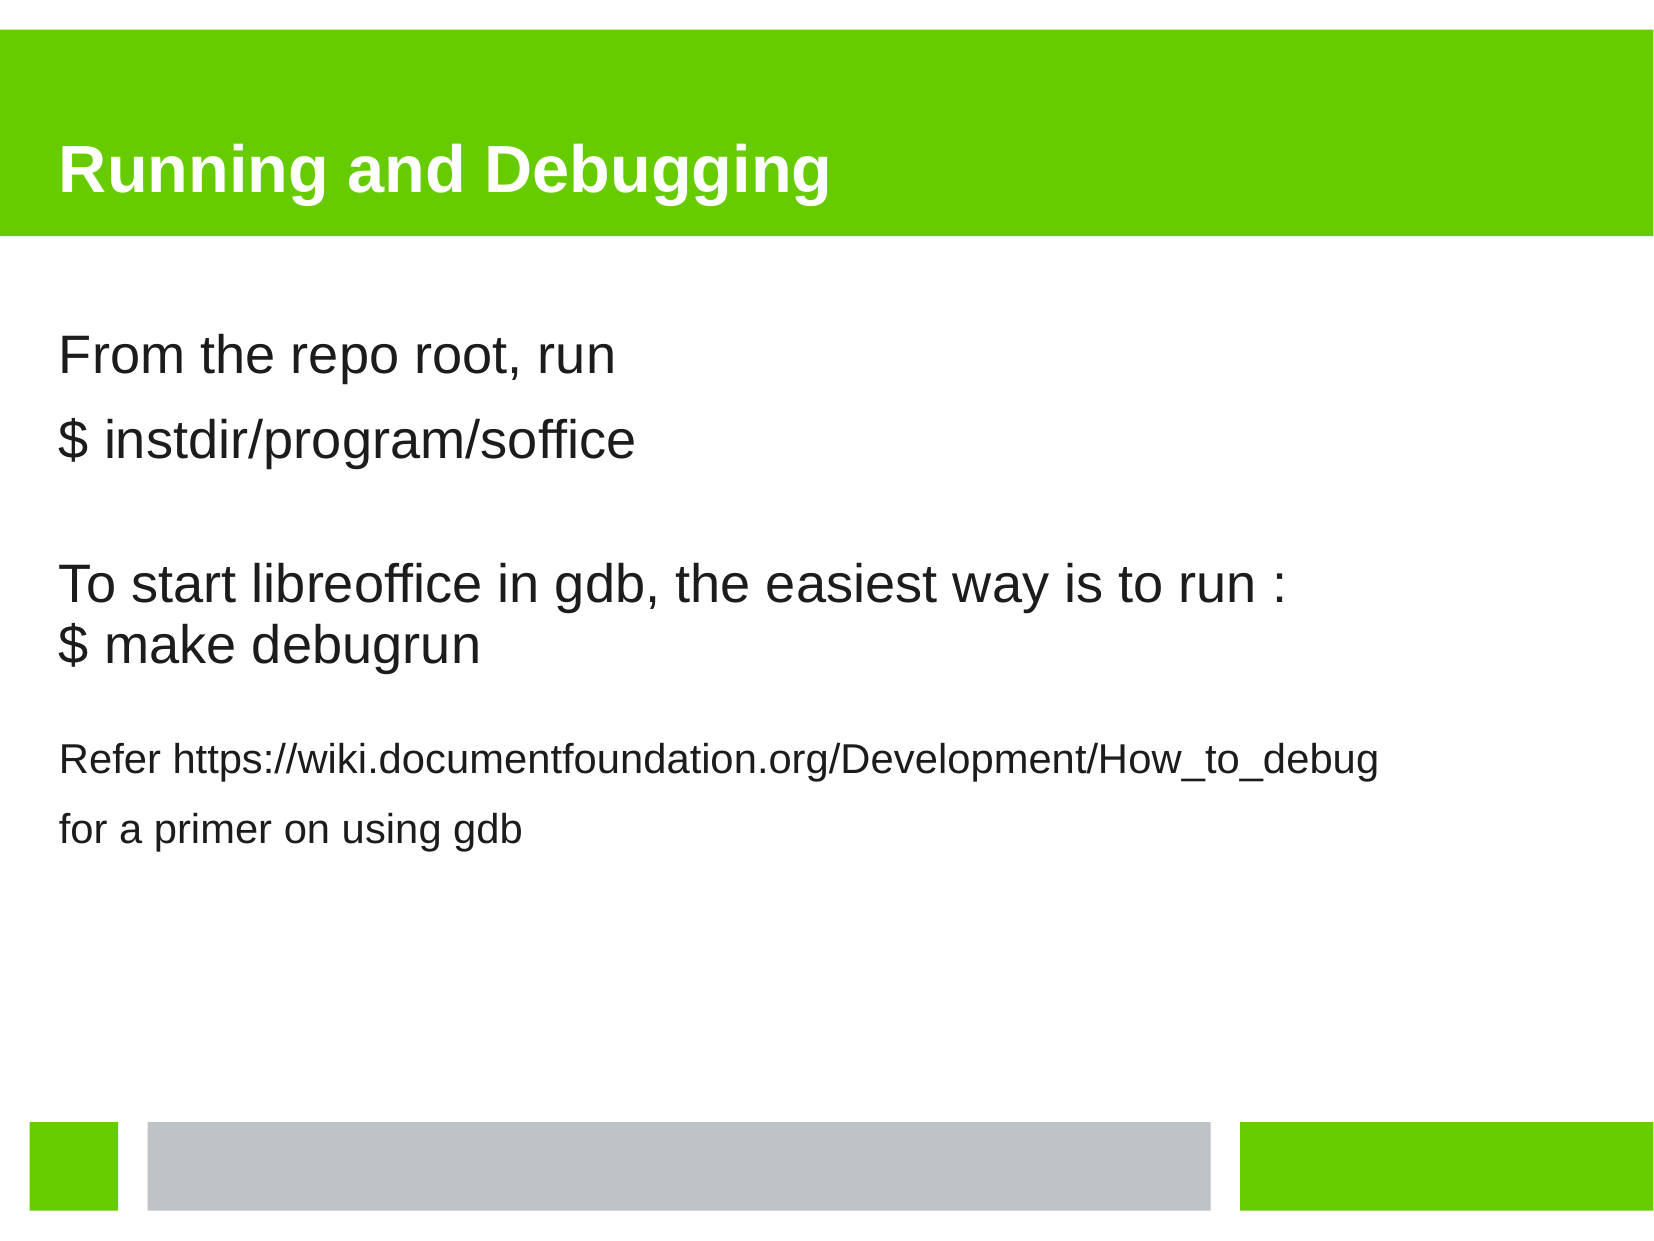

# Running and Debugging
From the repo root, run
$ instdir/program/soffice
To start libreoffice in gdb, the easiest way is to run :
$ make debugrun
Refer https://wiki.documentfoundation.org/Development/How_to_debug
for a primer on using gdb